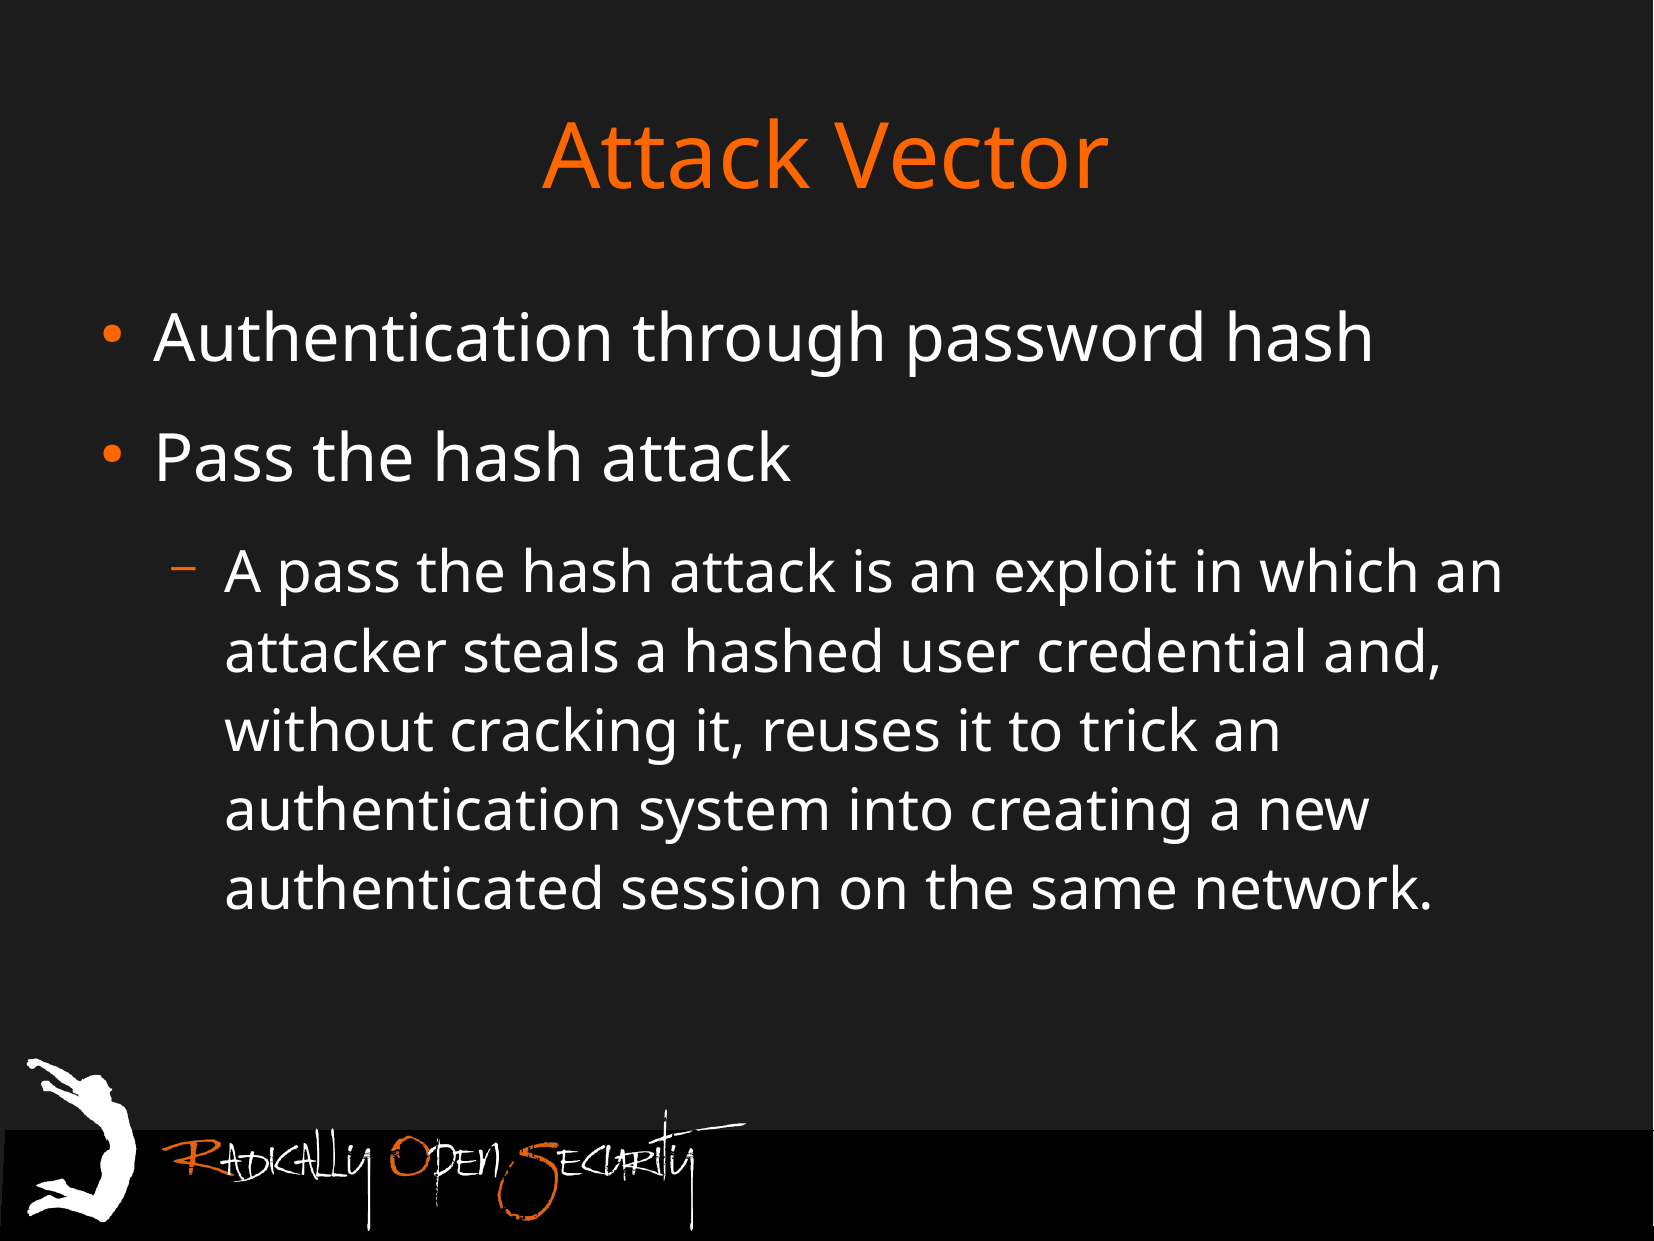

# Attack Vector
Authentication through password hash
Pass the hash attack
A pass the hash attack is an exploit in which an attacker steals a hashed user credential and, without cracking it, reuses it to trick an authentication system into creating a new authenticated session on the same network.